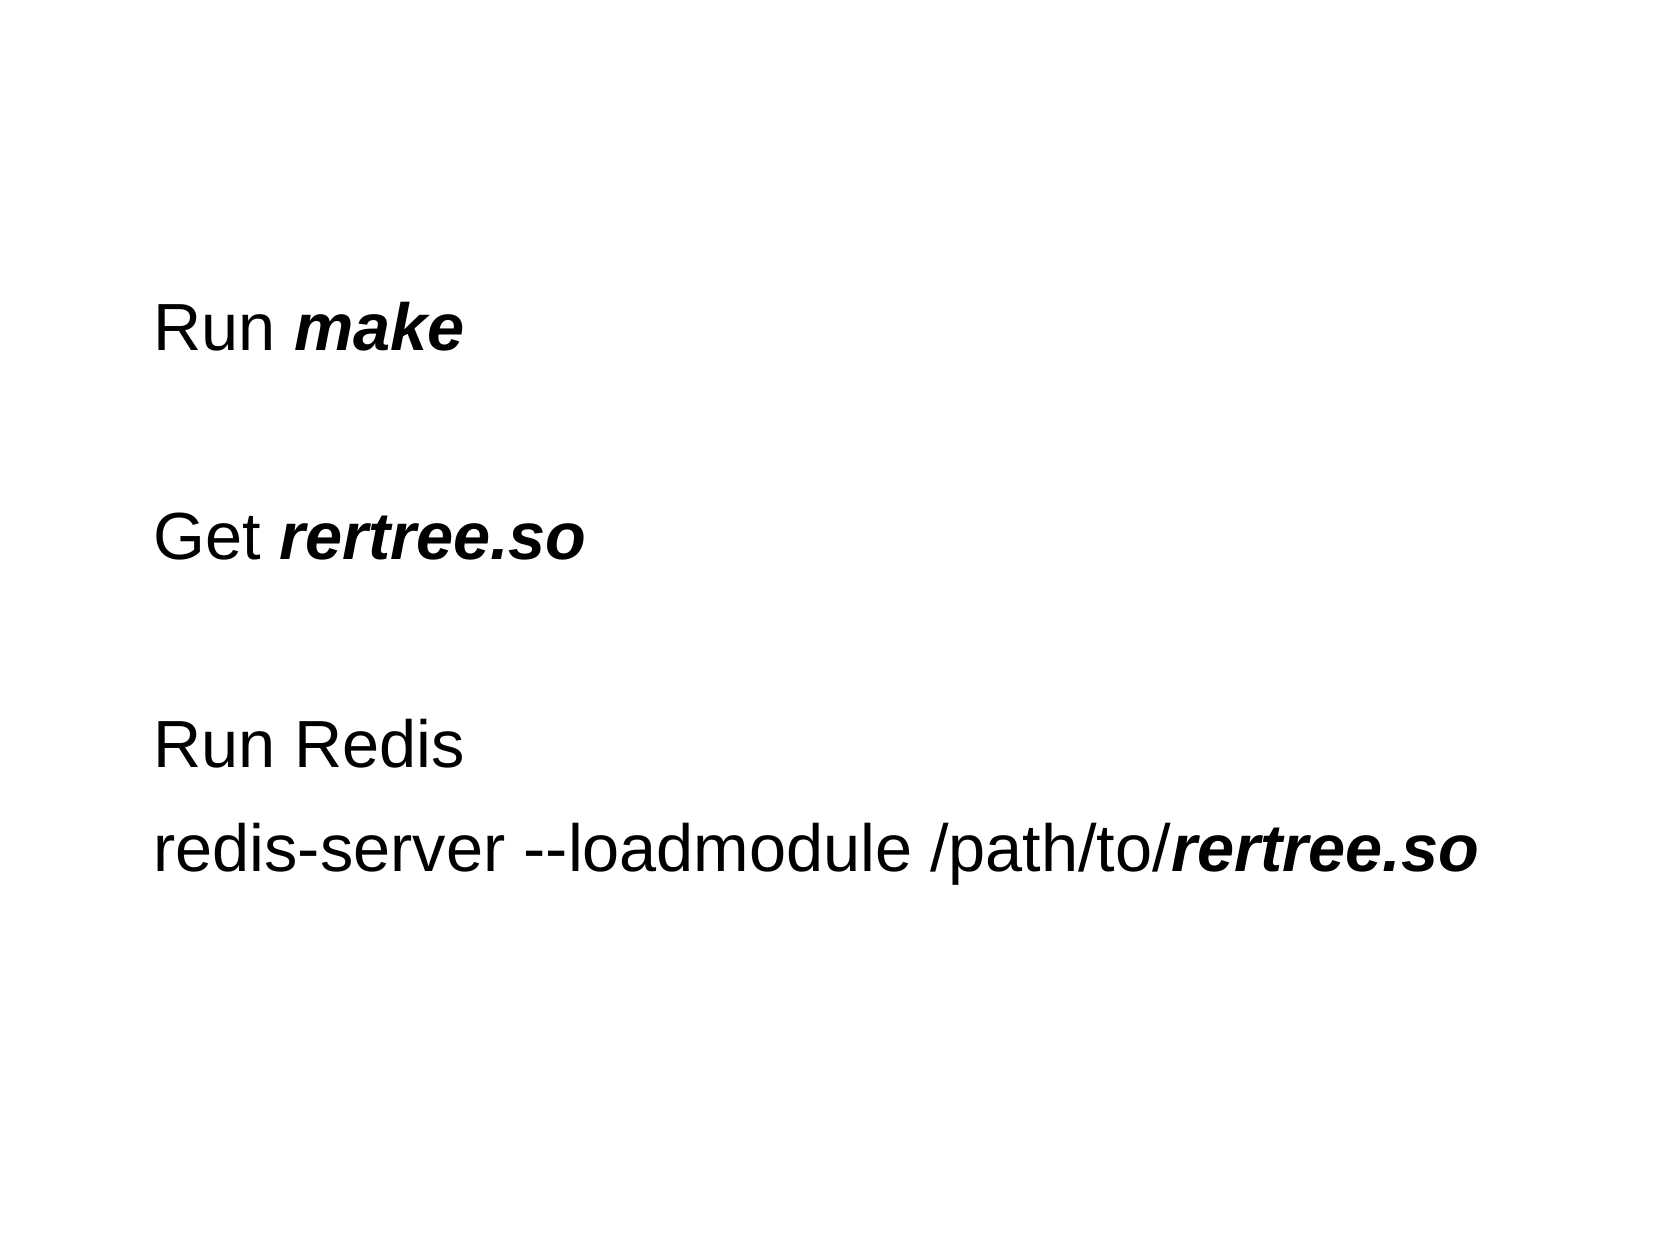

#
Run make
Get rertree.so
Run Redis
redis-server --loadmodule /path/to/rertree.so